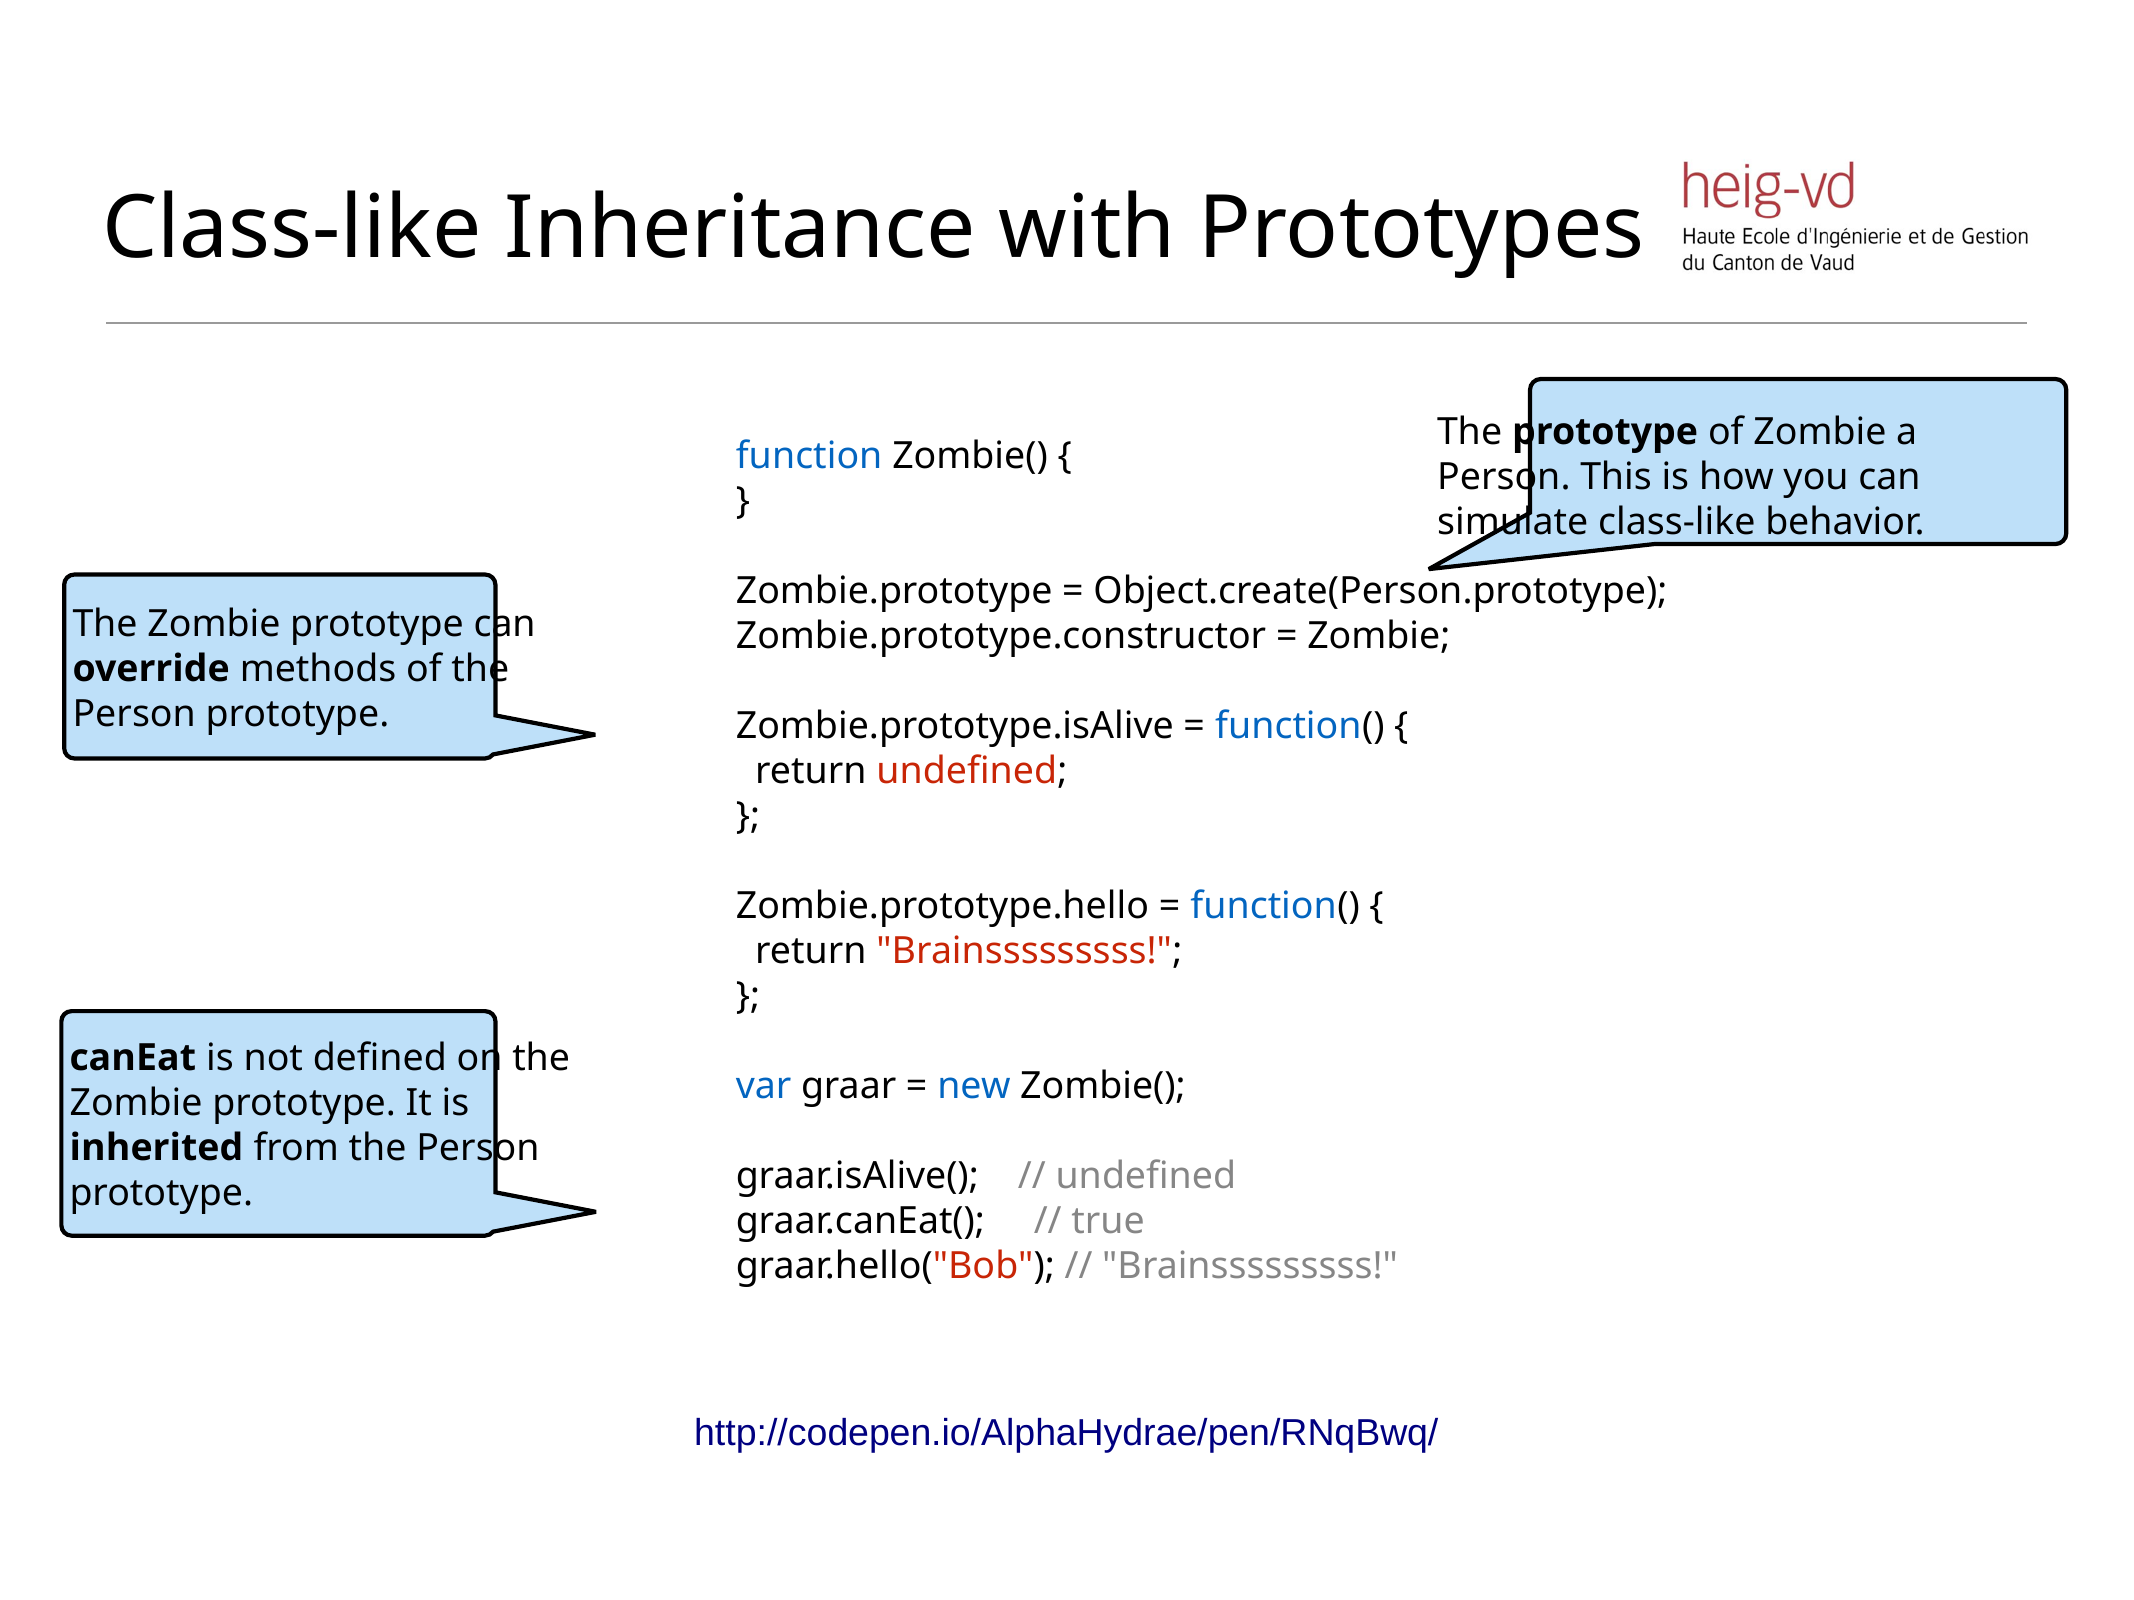

# Class-like Inheritance with Prototypes
The prototype of Zombie a Person. This is how you can simulate class-like behavior.
function Zombie() {
}
Zombie.prototype = Object.create(Person.prototype);
Zombie.prototype.constructor = Zombie;
Zombie.prototype.isAlive = function() {
 return undefined;
};
Zombie.prototype.hello = function() {
 return "Brainsssssssss!";
};
var graar = new Zombie();
graar.isAlive(); // undefined
graar.canEat(); // true
graar.hello("Bob"); // "Brainsssssssss!"
The Zombie prototype can override methods of the Person prototype.
canEat is not defined on the Zombie prototype. It is inherited from the Person prototype.
http://codepen.io/AlphaHydrae/pen/RNqBwq/